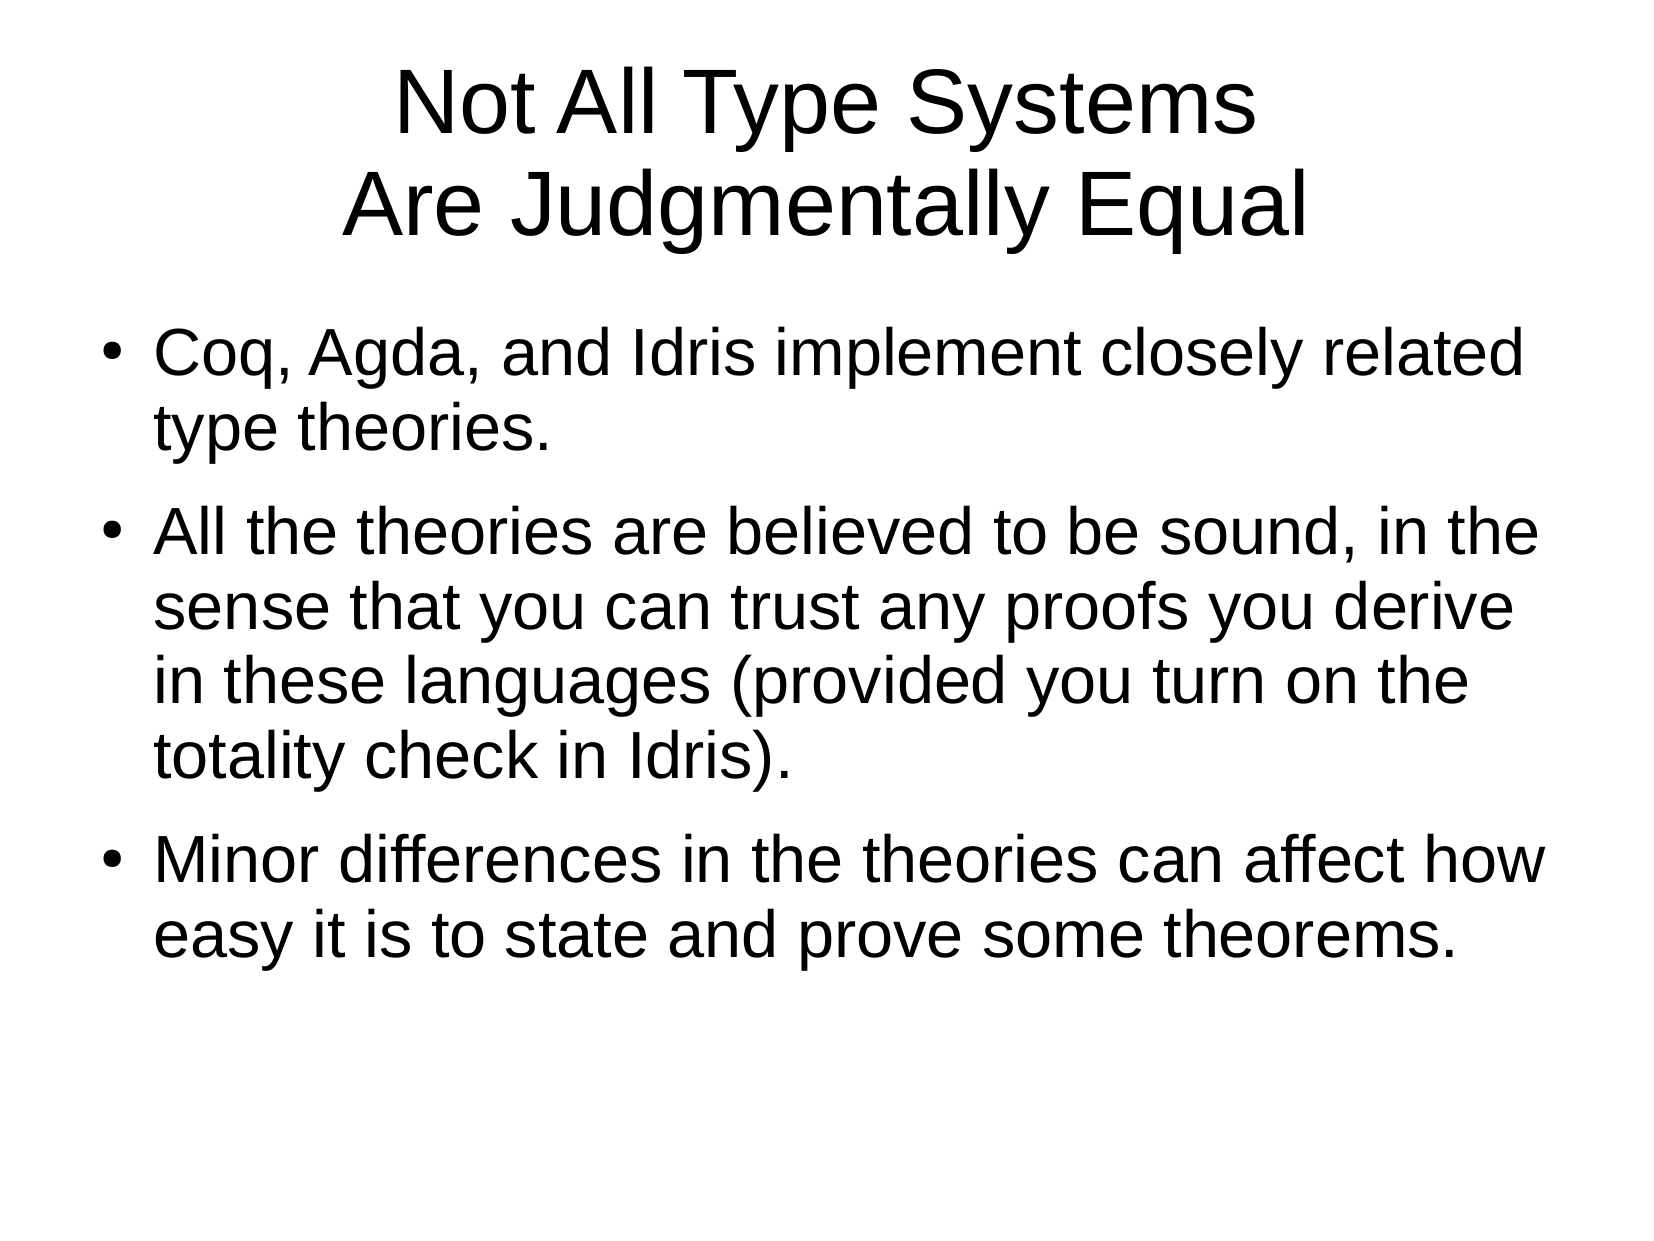

# Not All Type Systems Are Judgmentally Equal
Coq, Agda, and Idris implement closely related type theories.
All the theories are believed to be sound, in the sense that you can trust any proofs you derive in these languages (provided you turn on the totality check in Idris).
Minor differences in the theories can affect how easy it is to state and prove some theorems.